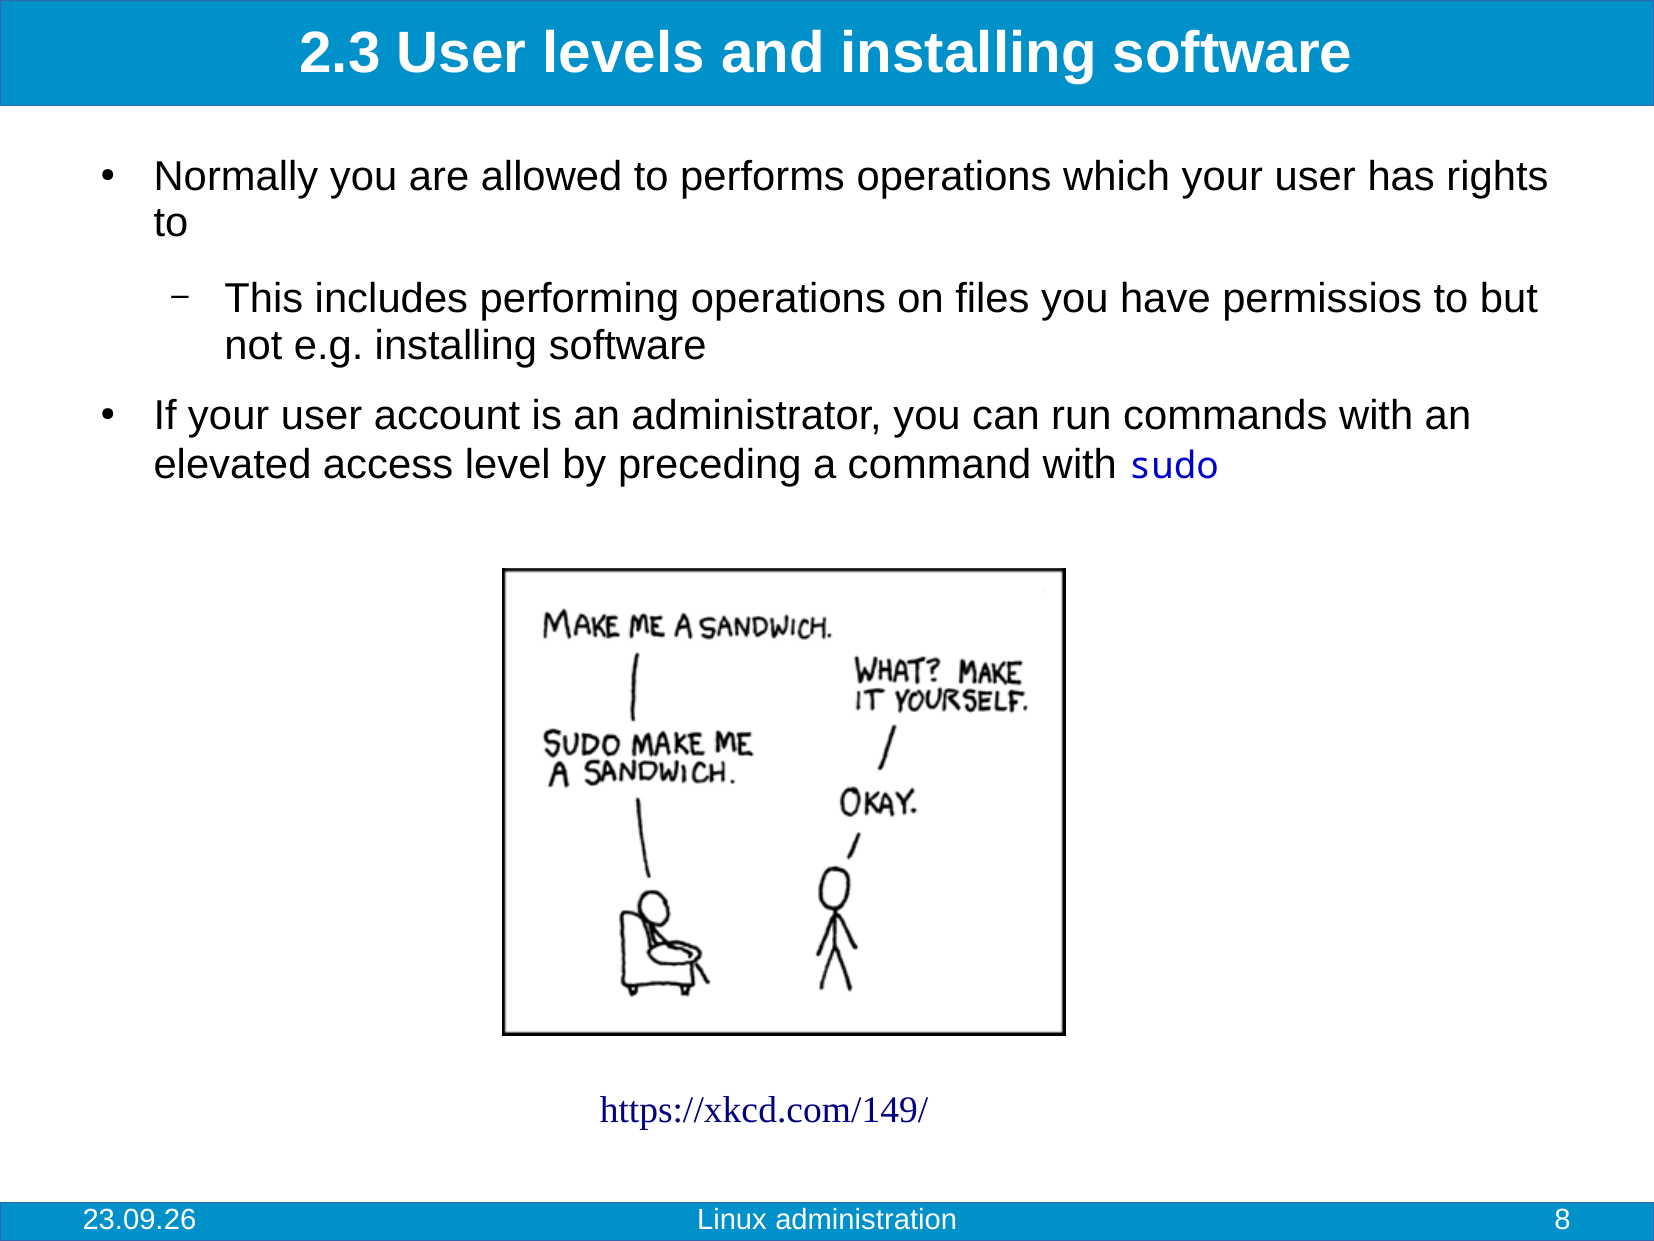

# 2.3 User levels and installing software
Normally you are allowed to performs operations which your user has rights to
This includes performing operations on files you have permissios to but not e.g. installing software
If your user account is an administrator, you can run commands with an elevated access level by preceding a command with sudo
https://xkcd.com/149/
Linux administration
8